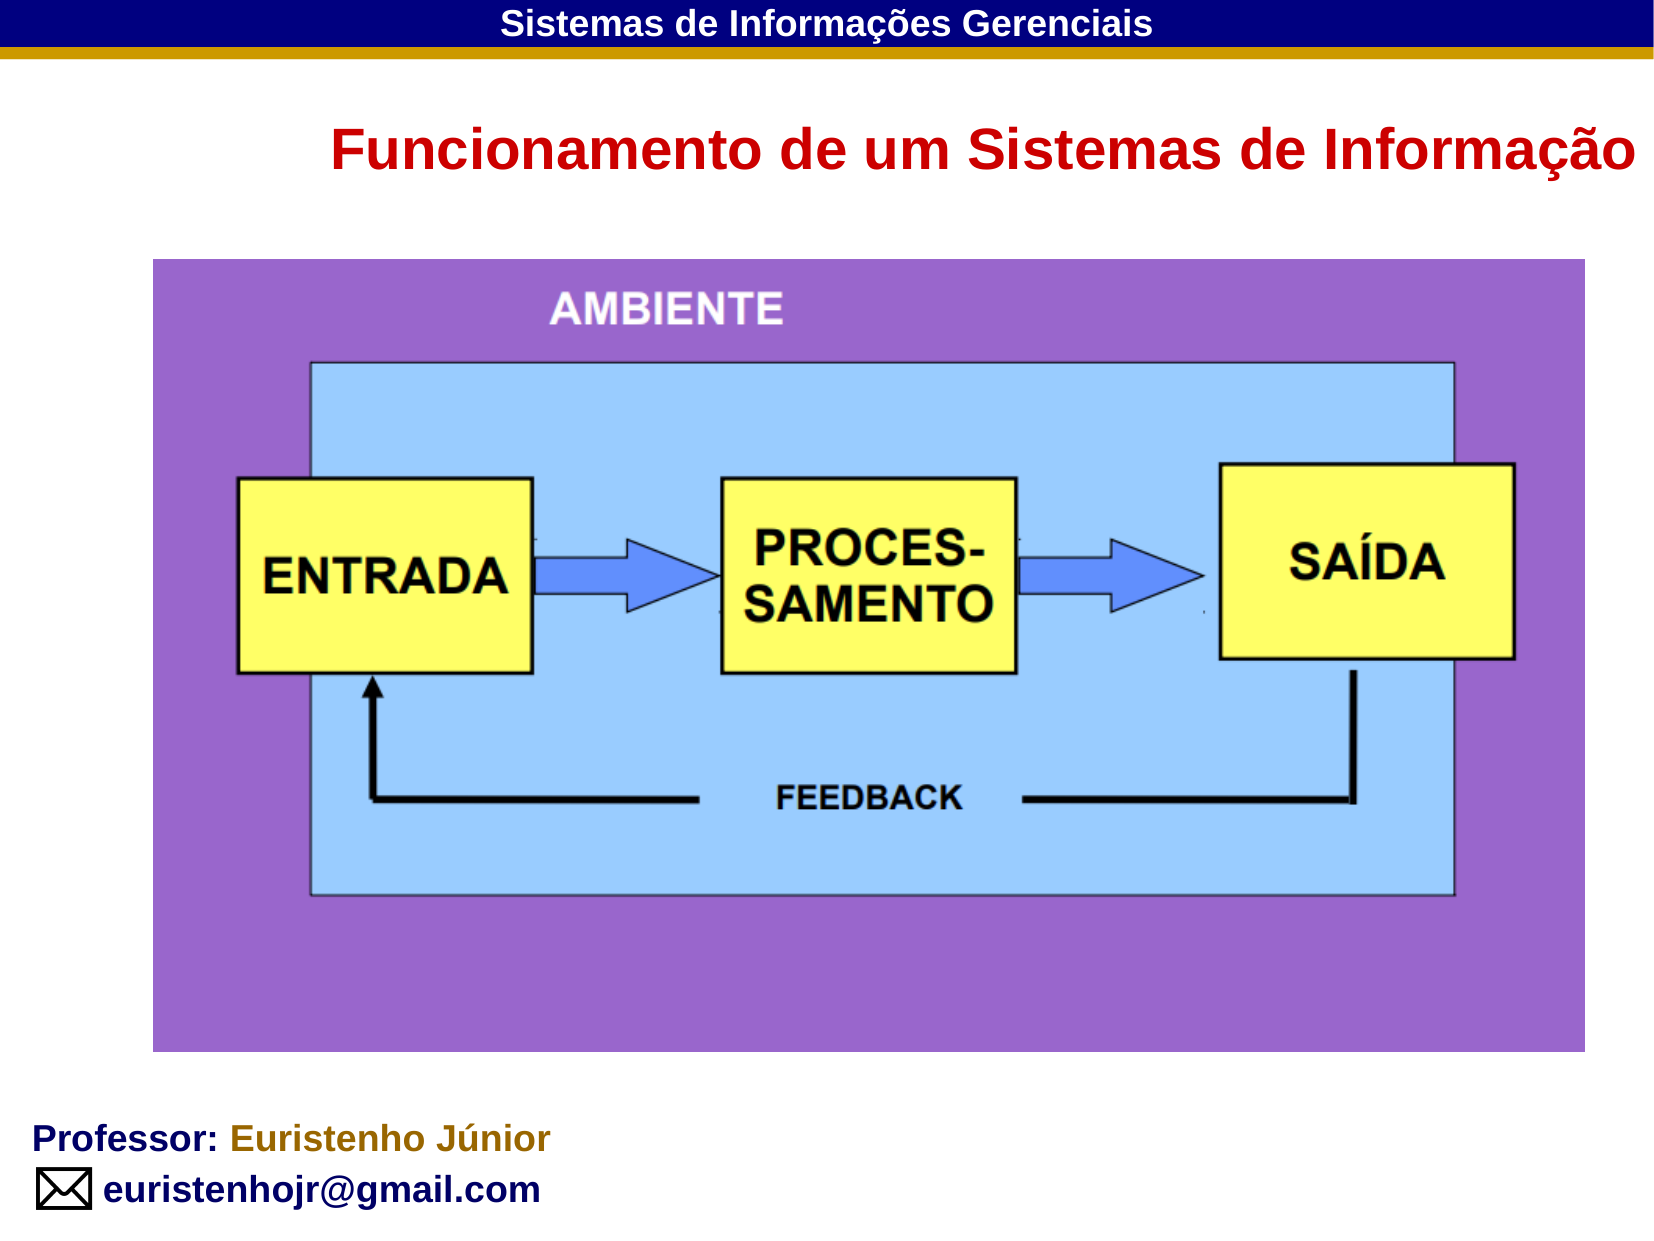

Empreendedorismo
Sistemas de Informações Gerenciais
Funcionamento de um Sistemas de Informação
Professor: Euristenho Júnior
euristenhojr@gmail.com